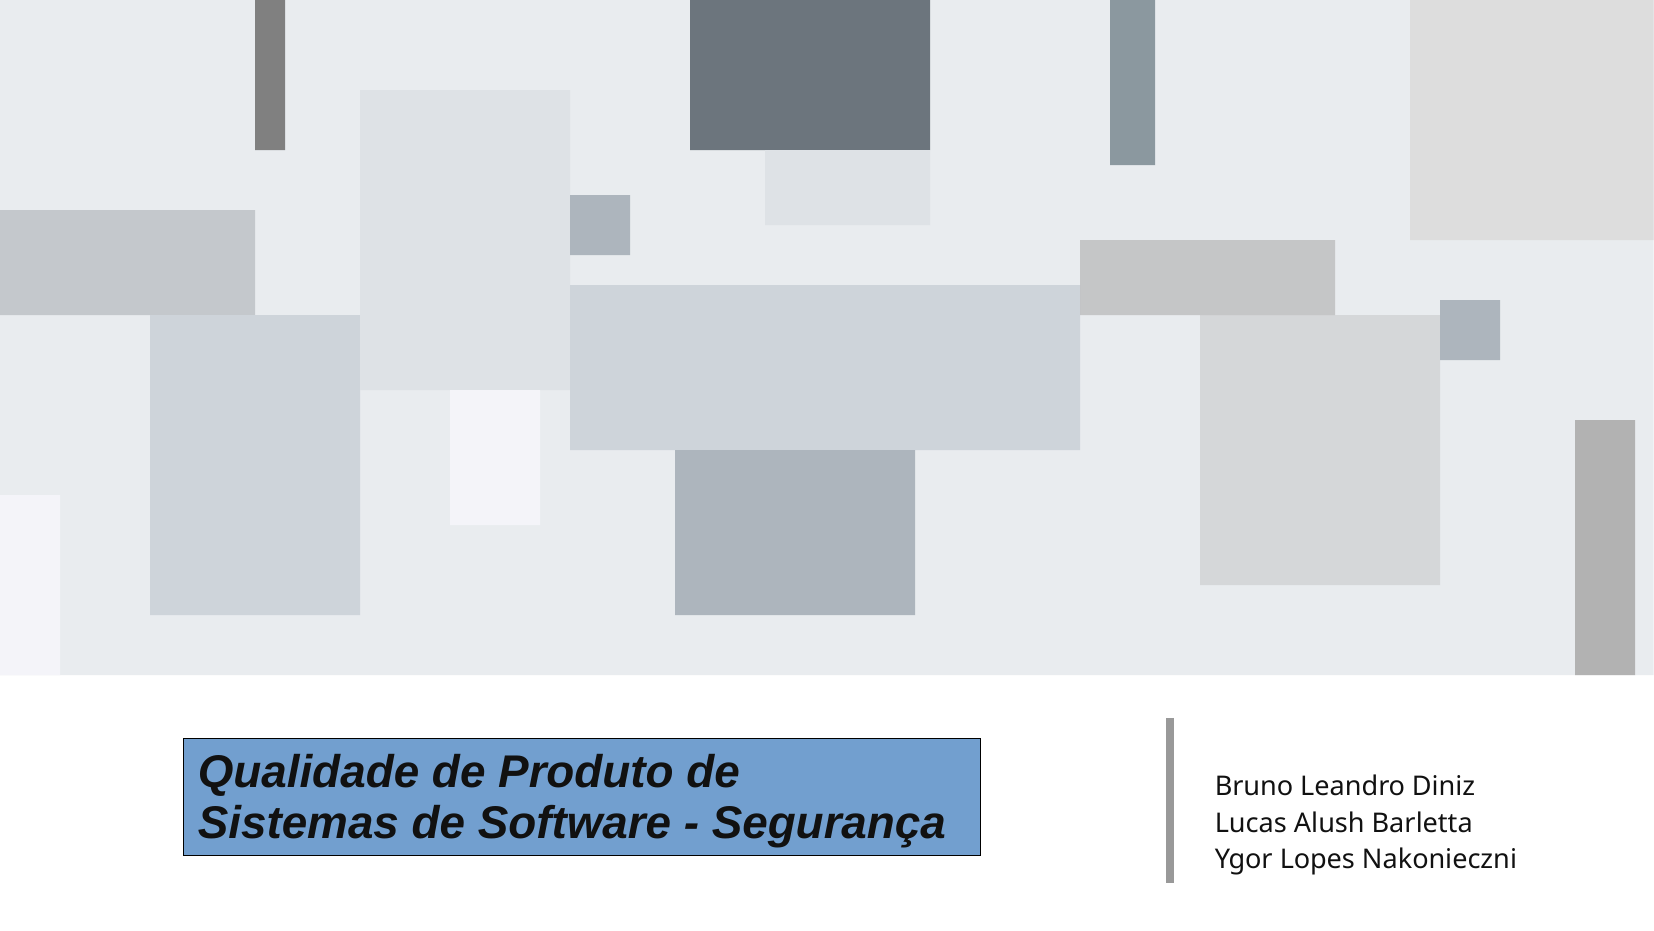

Qualidade de Produto de
Sistemas de Software - Segurança
Bruno Leandro Diniz
Lucas Alush Barletta
Ygor Lopes Nakonieczni